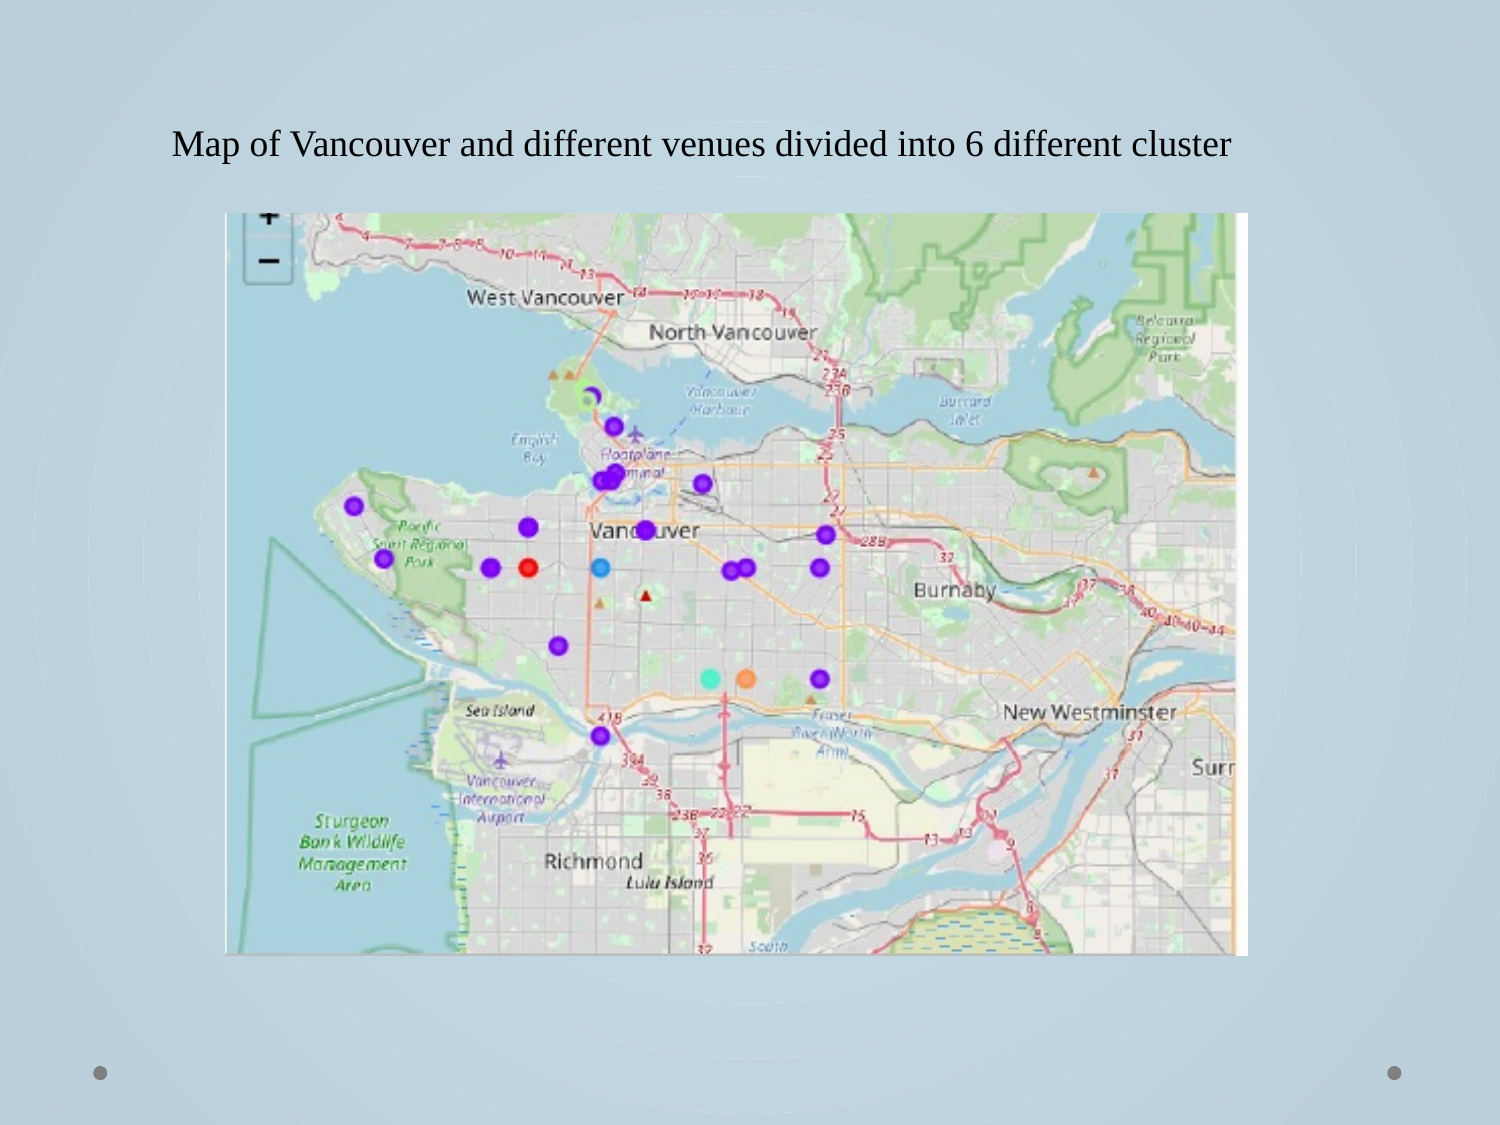

Map of Vancouver and different venues divided into 6 different cluster